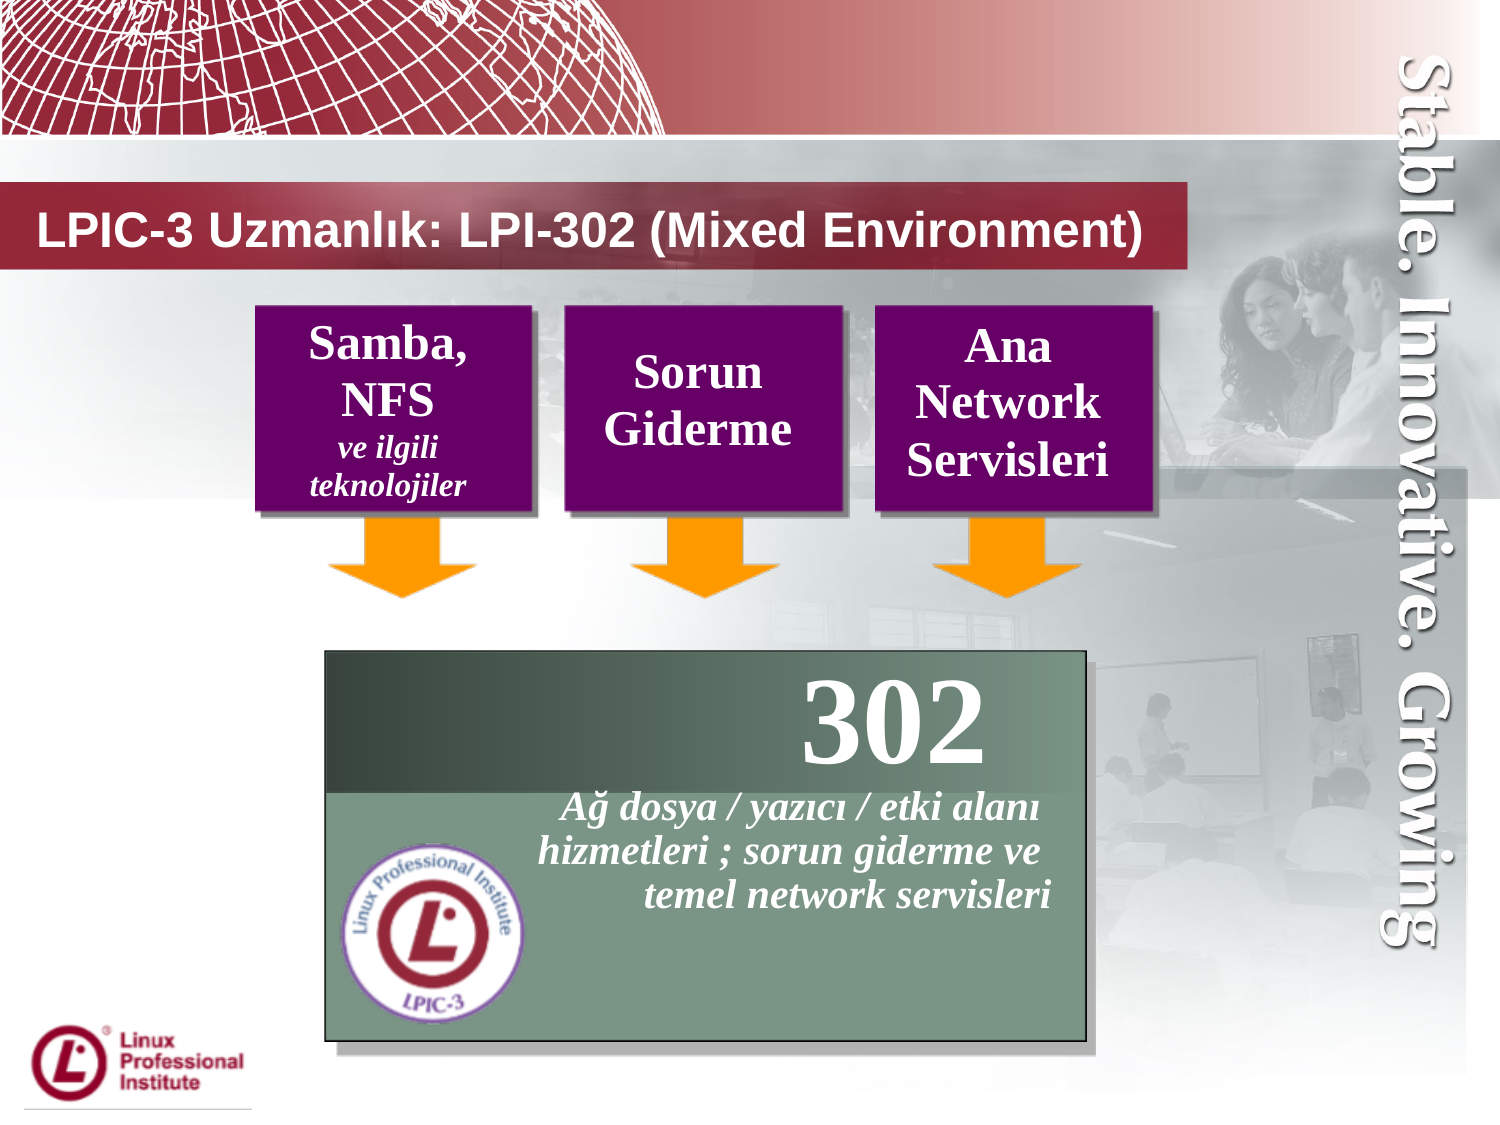

LPIC-3 Uzmanlık: LPI-302 (Mixed Environment)‏
Samba, NFS
ve ilgili teknolojiler
Ana Network
Servisleri
Sorun Giderme
302
Ağ dosya / yazıcı / etki alanı
hizmetleri ; sorun giderme ve
temel network servisleri